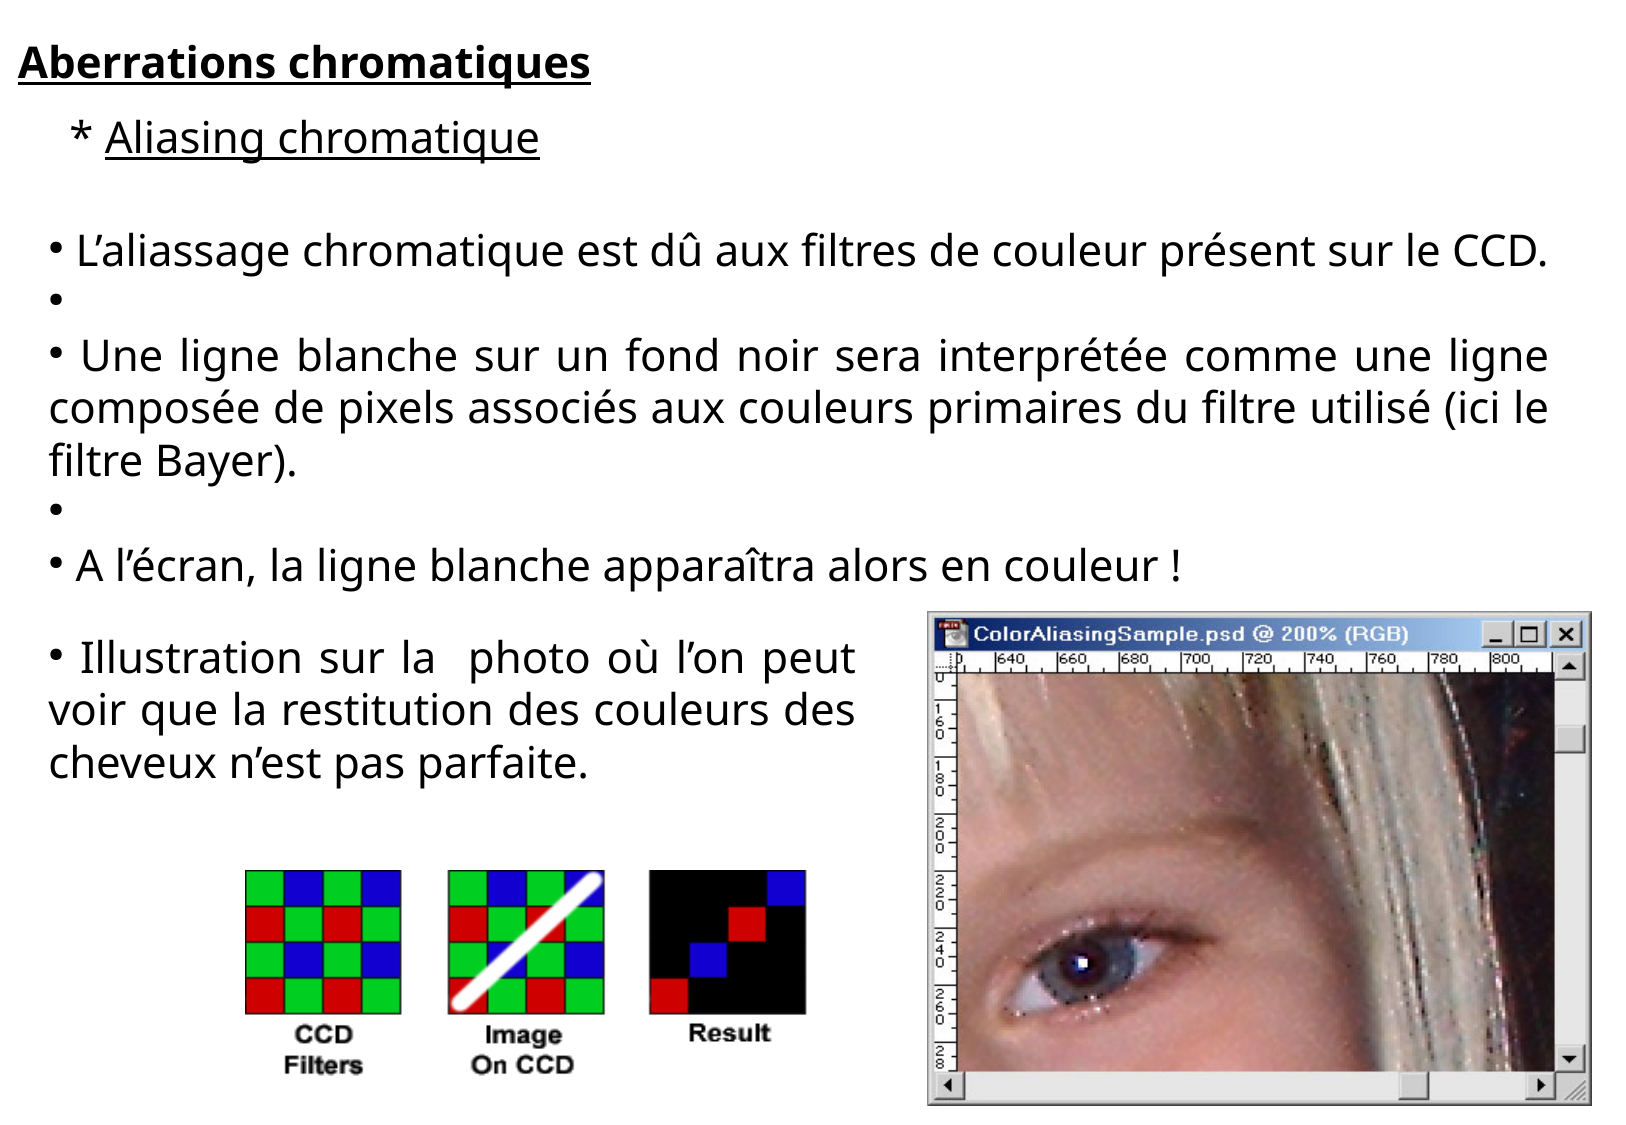

Aberrations chromatiques
* Aliasing chromatique
 L’aliassage chromatique est dû aux filtres de couleur présent sur le CCD.
 Une ligne blanche sur un fond noir sera interprétée comme une ligne composée de pixels associés aux couleurs primaires du filtre utilisé (ici le filtre Bayer).
 A l’écran, la ligne blanche apparaîtra alors en couleur !
 Illustration sur la photo où l’on peut voir que la restitution des couleurs des cheveux n’est pas parfaite.